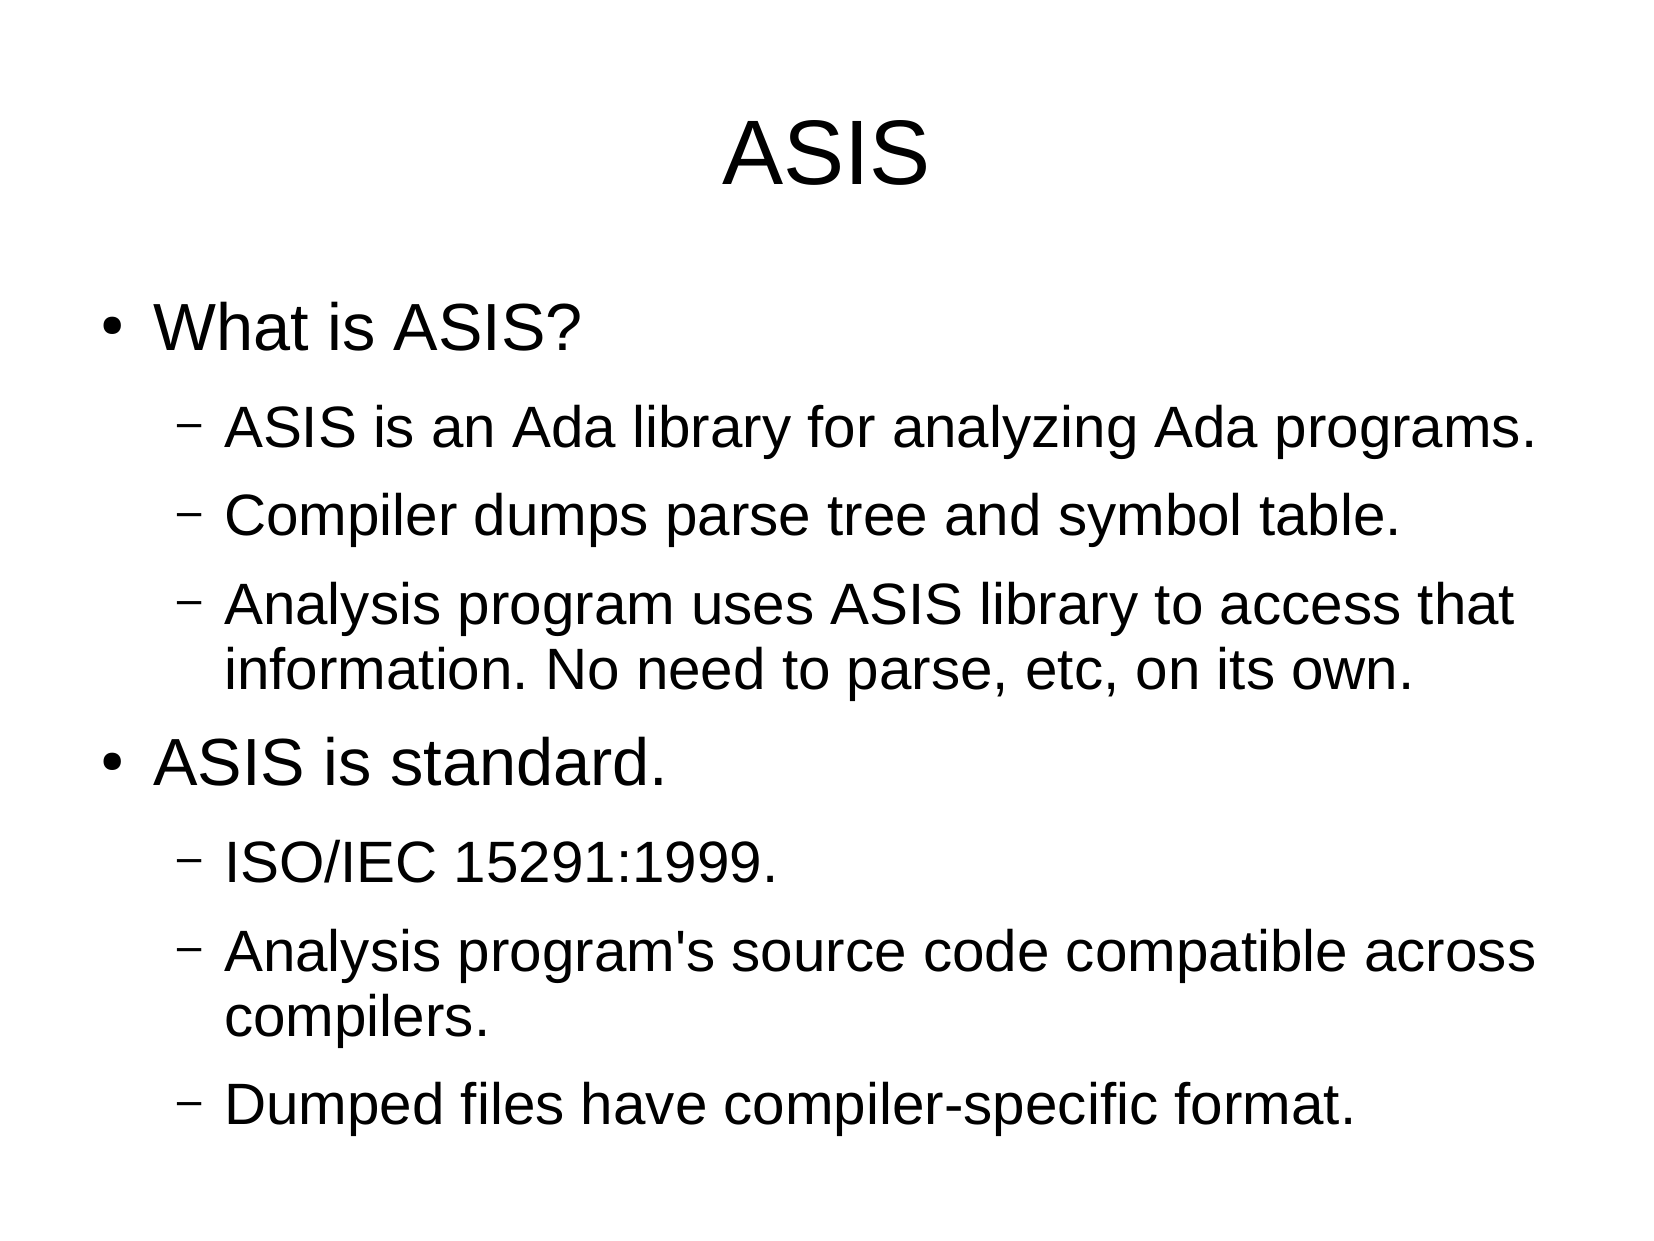

# ASIS
What is ASIS?
ASIS is an Ada library for analyzing Ada programs.
Compiler dumps parse tree and symbol table.
Analysis program uses ASIS library to access that information. No need to parse, etc, on its own.
ASIS is standard.
ISO/IEC 15291:1999.
Analysis program's source code compatible across compilers.
Dumped files have compiler-specific format.